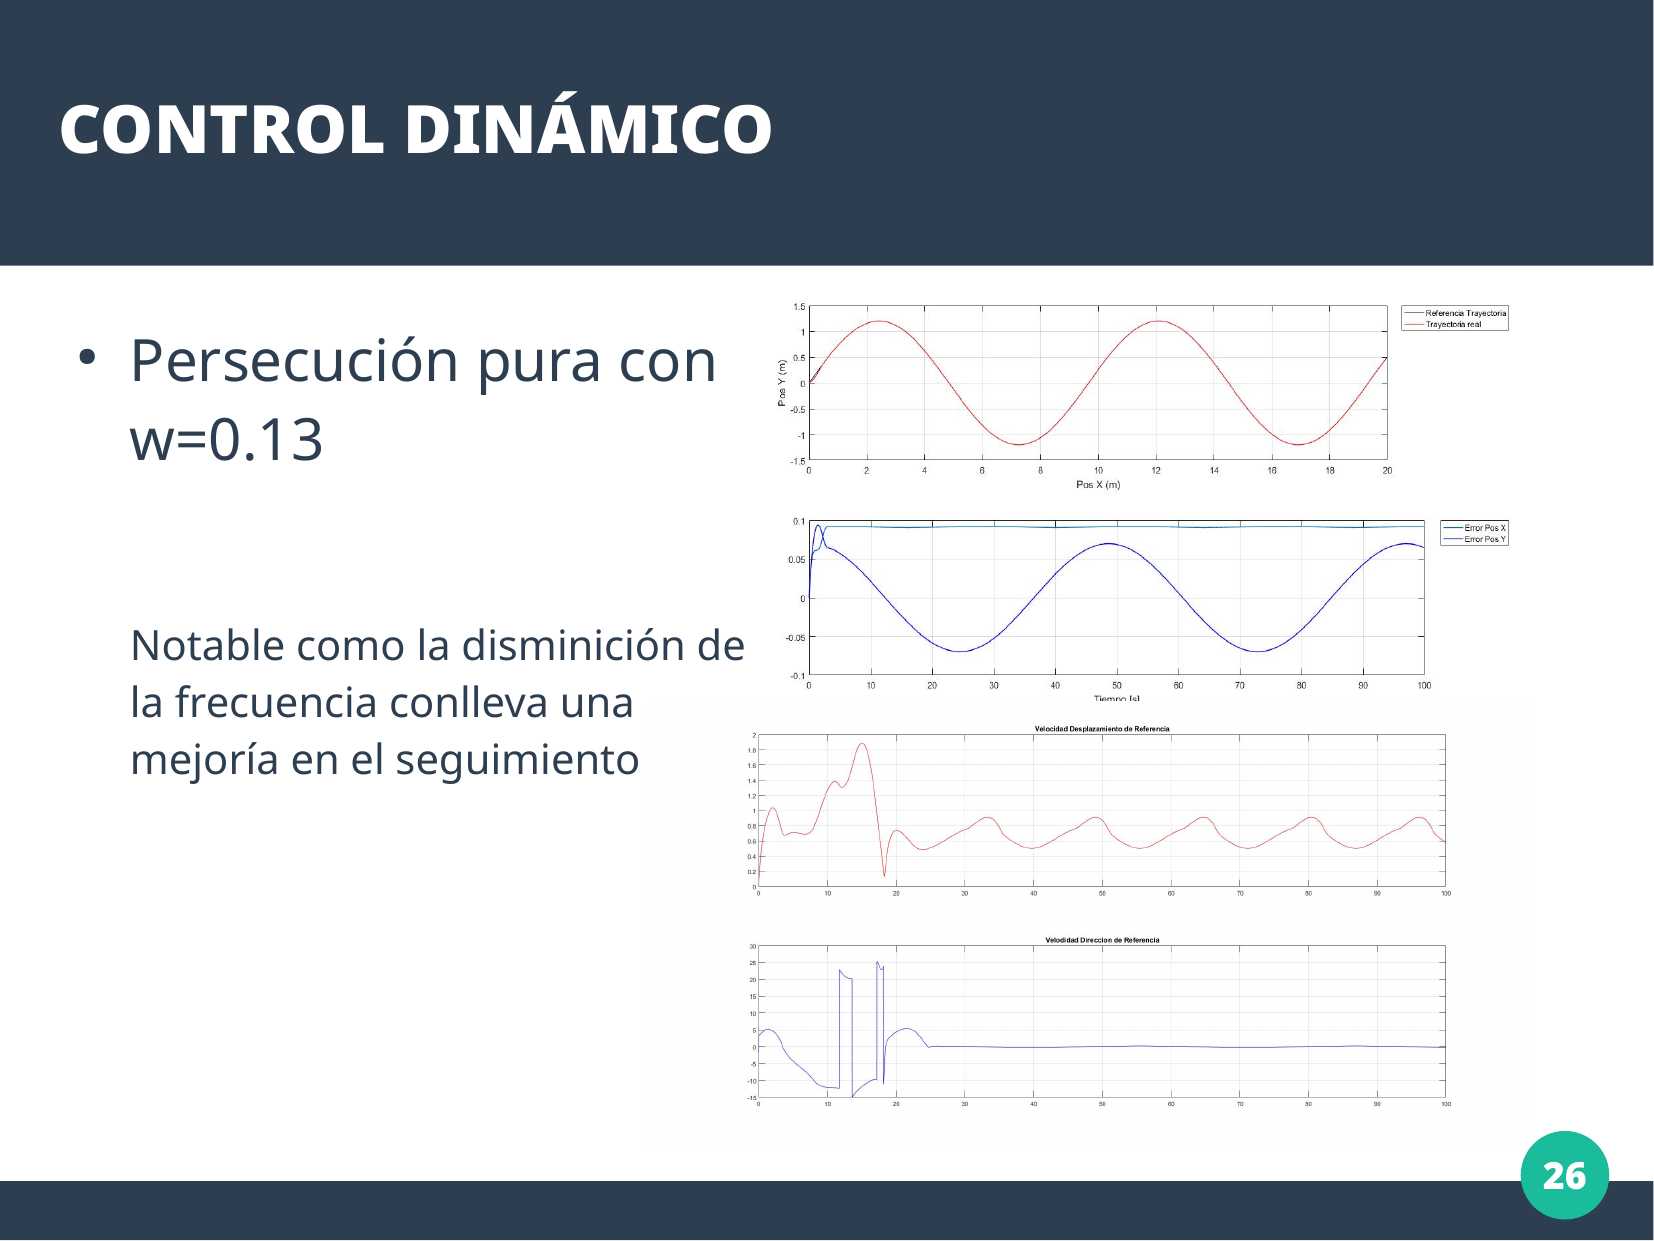

# CONTROL DINÁMICO
Persecución pura con w=0.13
Notable como la disminición de
la frecuencia conlleva una
mejoría en el seguimiento
26